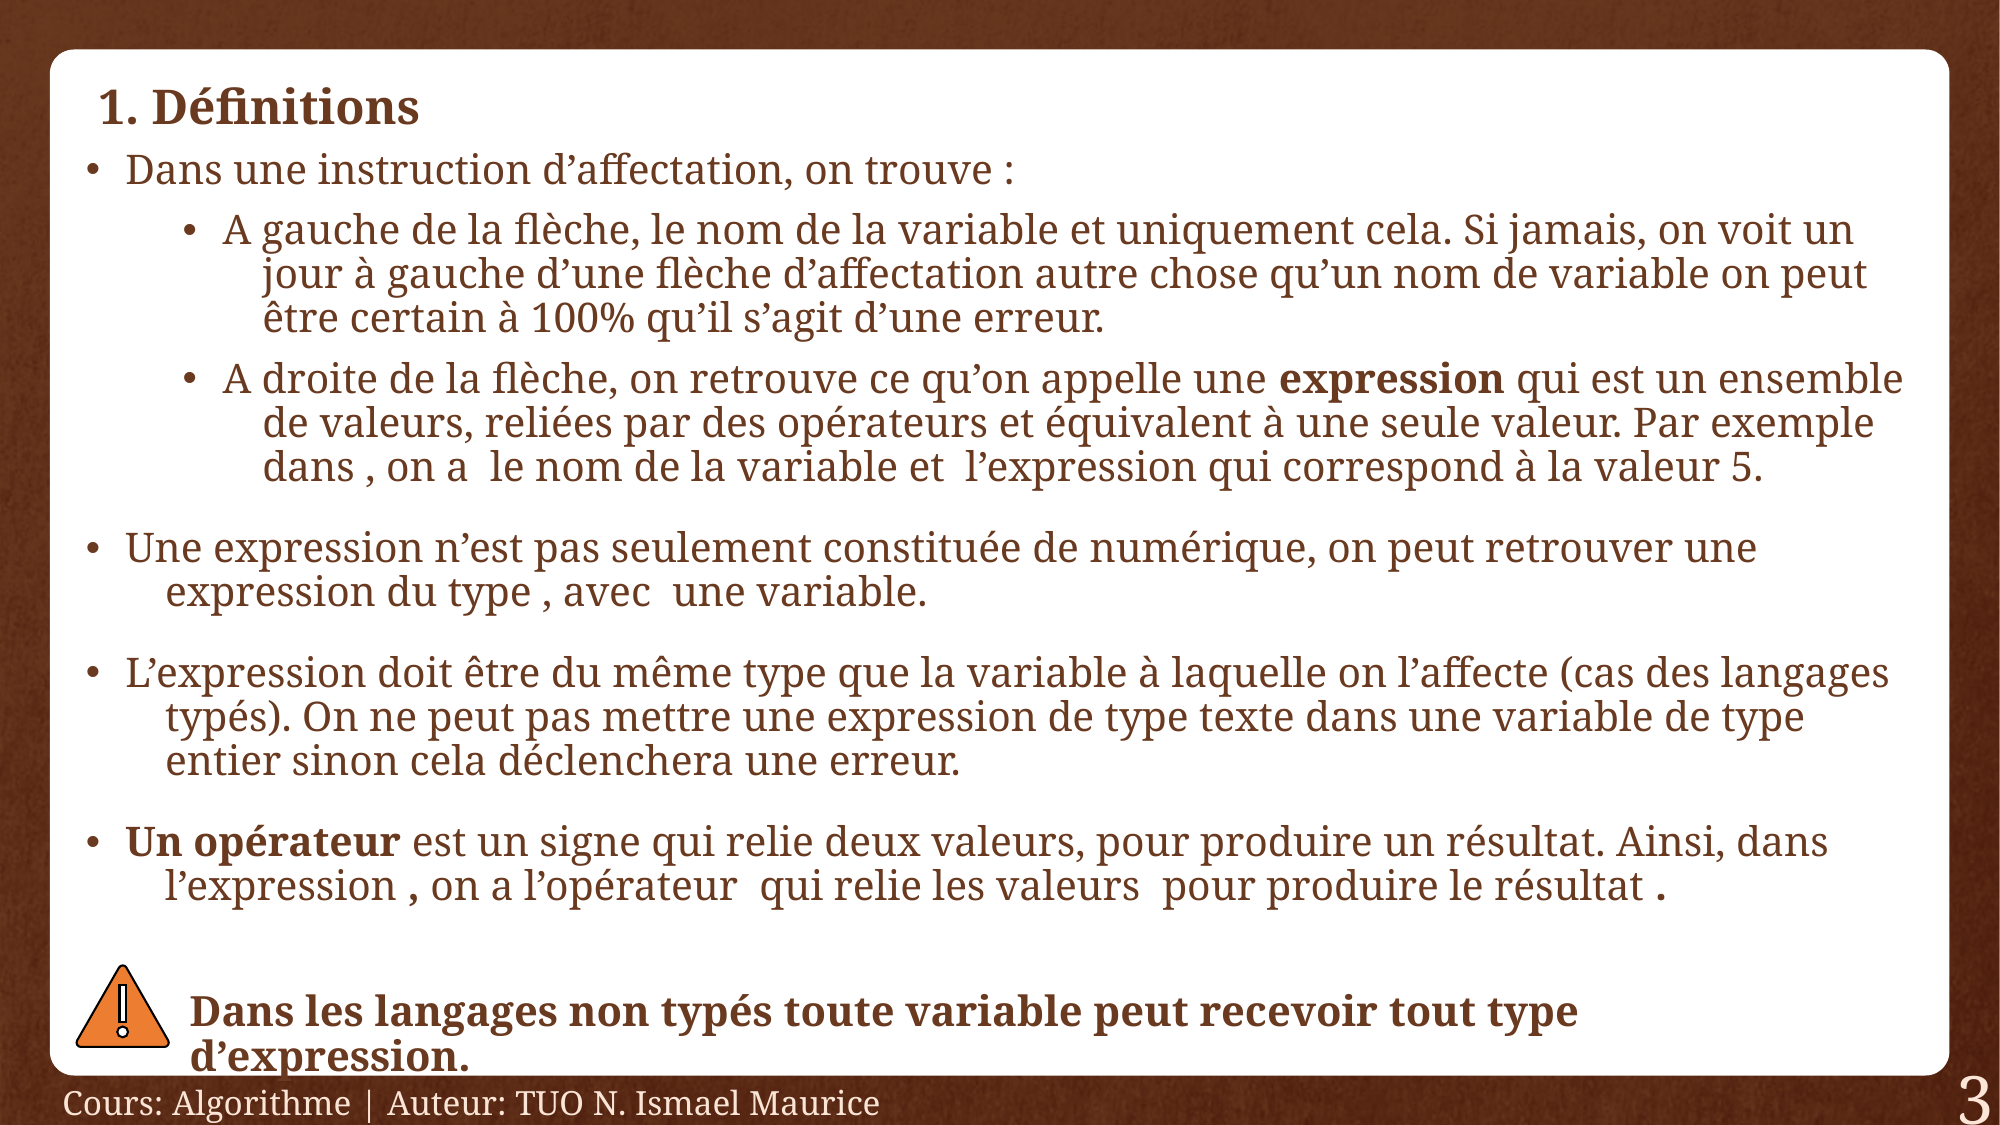

# 1. Définitions
Dans une instruction d’affectation, on trouve :
A gauche de la flèche, le nom de la variable et uniquement cela. Si jamais, on voit un jour à gauche d’une flèche d’affectation autre chose qu’un nom de variable on peut être certain à 100% qu’il s’agit d’une erreur.
A droite de la flèche, on retrouve ce qu’on appelle une expression qui est un ensemble de valeurs, reliées par des opérateurs et équivalent à une seule valeur. Par exemple dans , on a le nom de la variable et l’expression qui correspond à la valeur 5.
Une expression n’est pas seulement constituée de numérique, on peut retrouver une expression du type , avec une variable.
L’expression doit être du même type que la variable à laquelle on l’affecte (cas des langages typés). On ne peut pas mettre une expression de type texte dans une variable de type entier sinon cela déclenchera une erreur.
Un opérateur est un signe qui relie deux valeurs, pour produire un résultat. Ainsi, dans l’expression , on a l’opérateur qui relie les valeurs pour produire le résultat .
Dans les langages non typés toute variable peut recevoir tout type d’expression.
Cours: Algorithme | Auteur: TUO N. Ismael Maurice